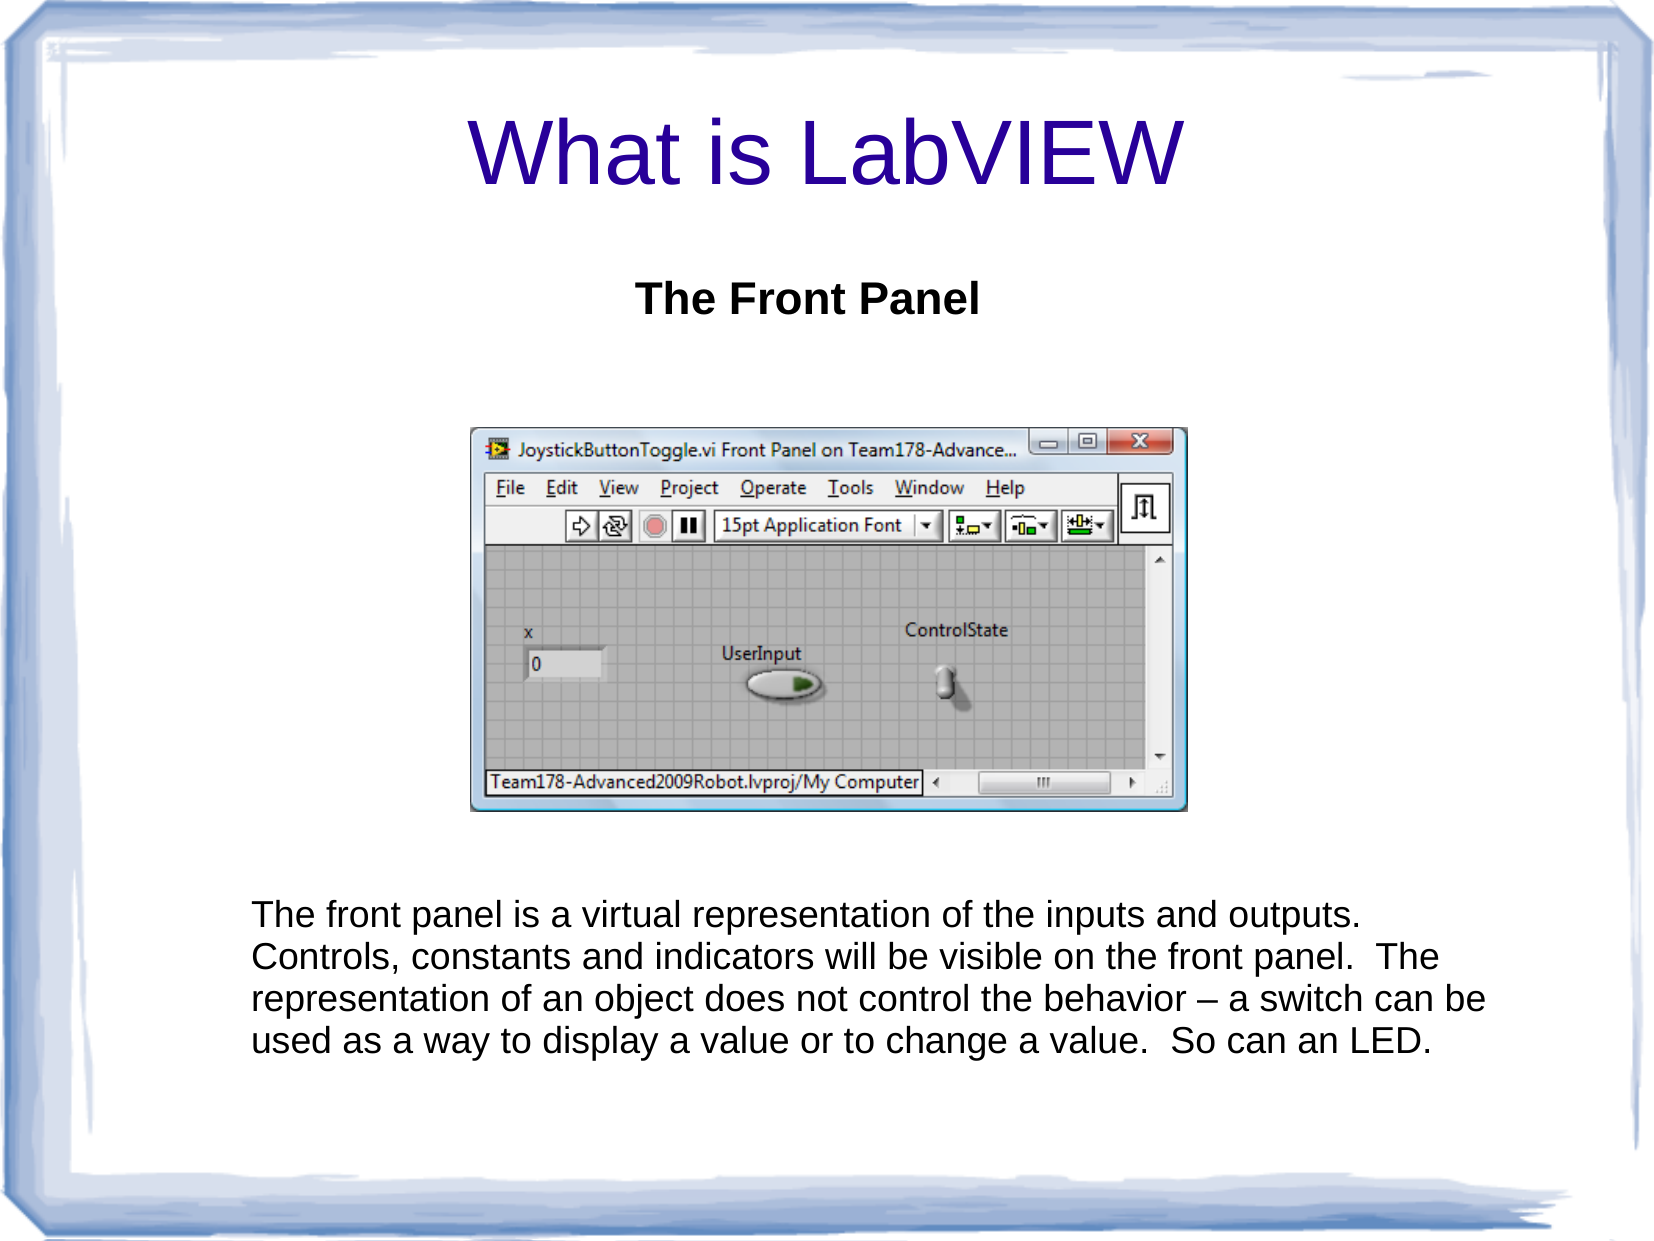

# What is LabVIEW
The Front Panel
The front panel is a virtual representation of the inputs and outputs. Controls, constants and indicators will be visible on the front panel. The representation of an object does not control the behavior – a switch can be used as a way to display a value or to change a value. So can an LED.